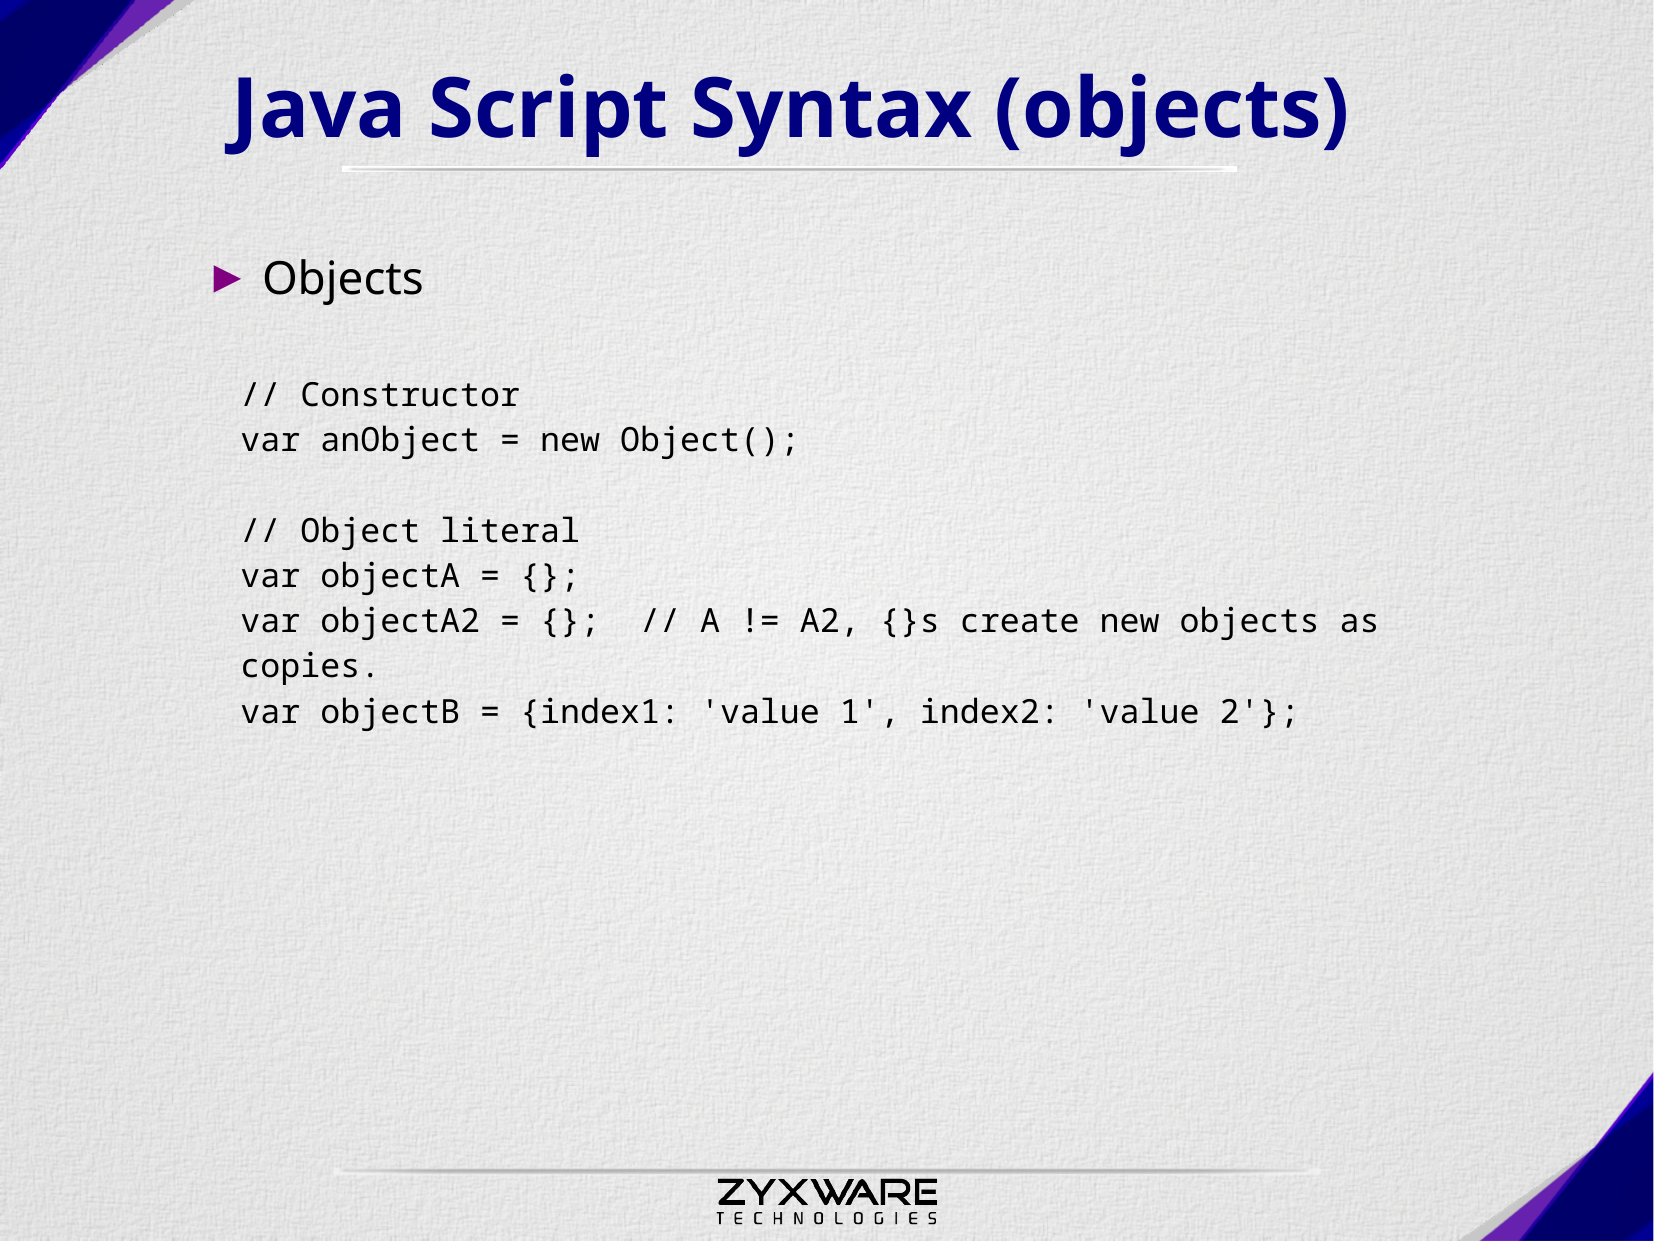

# Java Script Syntax (objects)
 Objects
// Constructor
var anObject = new Object();
// Object literal
var objectA = {};
var objectA2 = {}; // A != A2, {}s create new objects as copies.
var objectB = {index1: 'value 1', index2: 'value 2'};